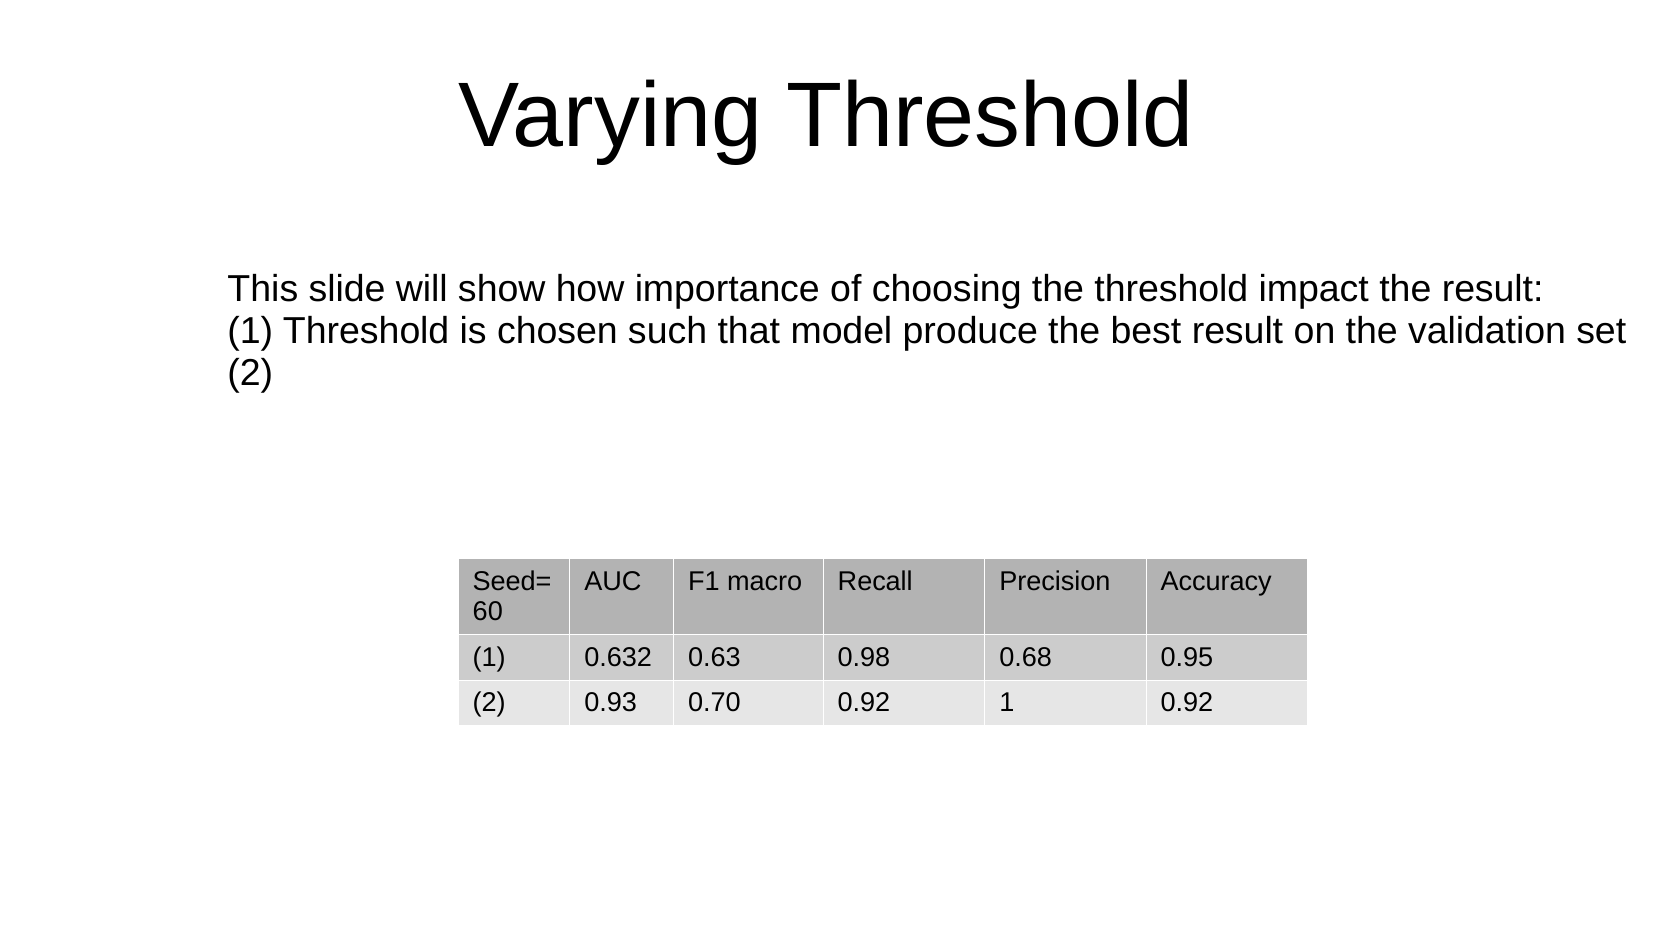

# Varying Threshold
This slide will show how importance of choosing the threshold impact the result:
(1) Threshold is chosen such that model produce the best result on the validation set
(2)
| Seed=60 | AUC | F1 macro | Recall | Precision | Accuracy |
| --- | --- | --- | --- | --- | --- |
| (1) | 0.632 | 0.63 | 0.98 | 0.68 | 0.95 |
| (2) | 0.93 | 0.70 | 0.92 | 1 | 0.92 |